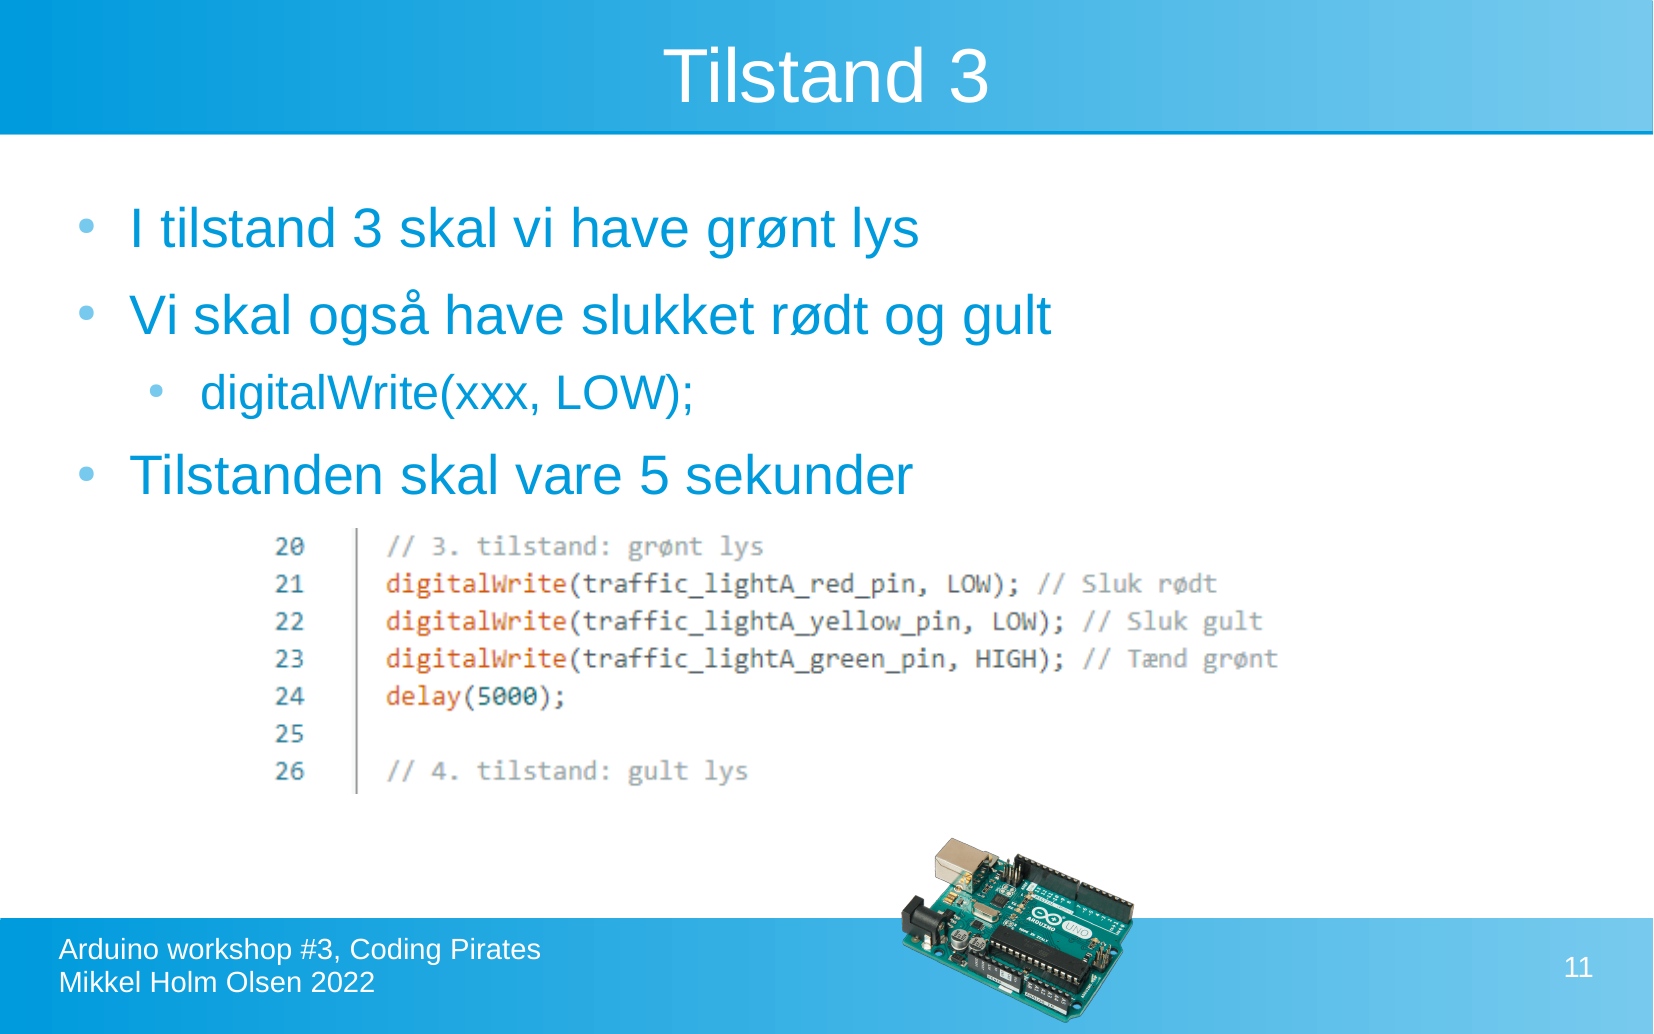

# Tilstand 3
I tilstand 3 skal vi have grønt lys
Vi skal også have slukket rødt og gult
digitalWrite(xxx, LOW);
Tilstanden skal vare 5 sekunder
11